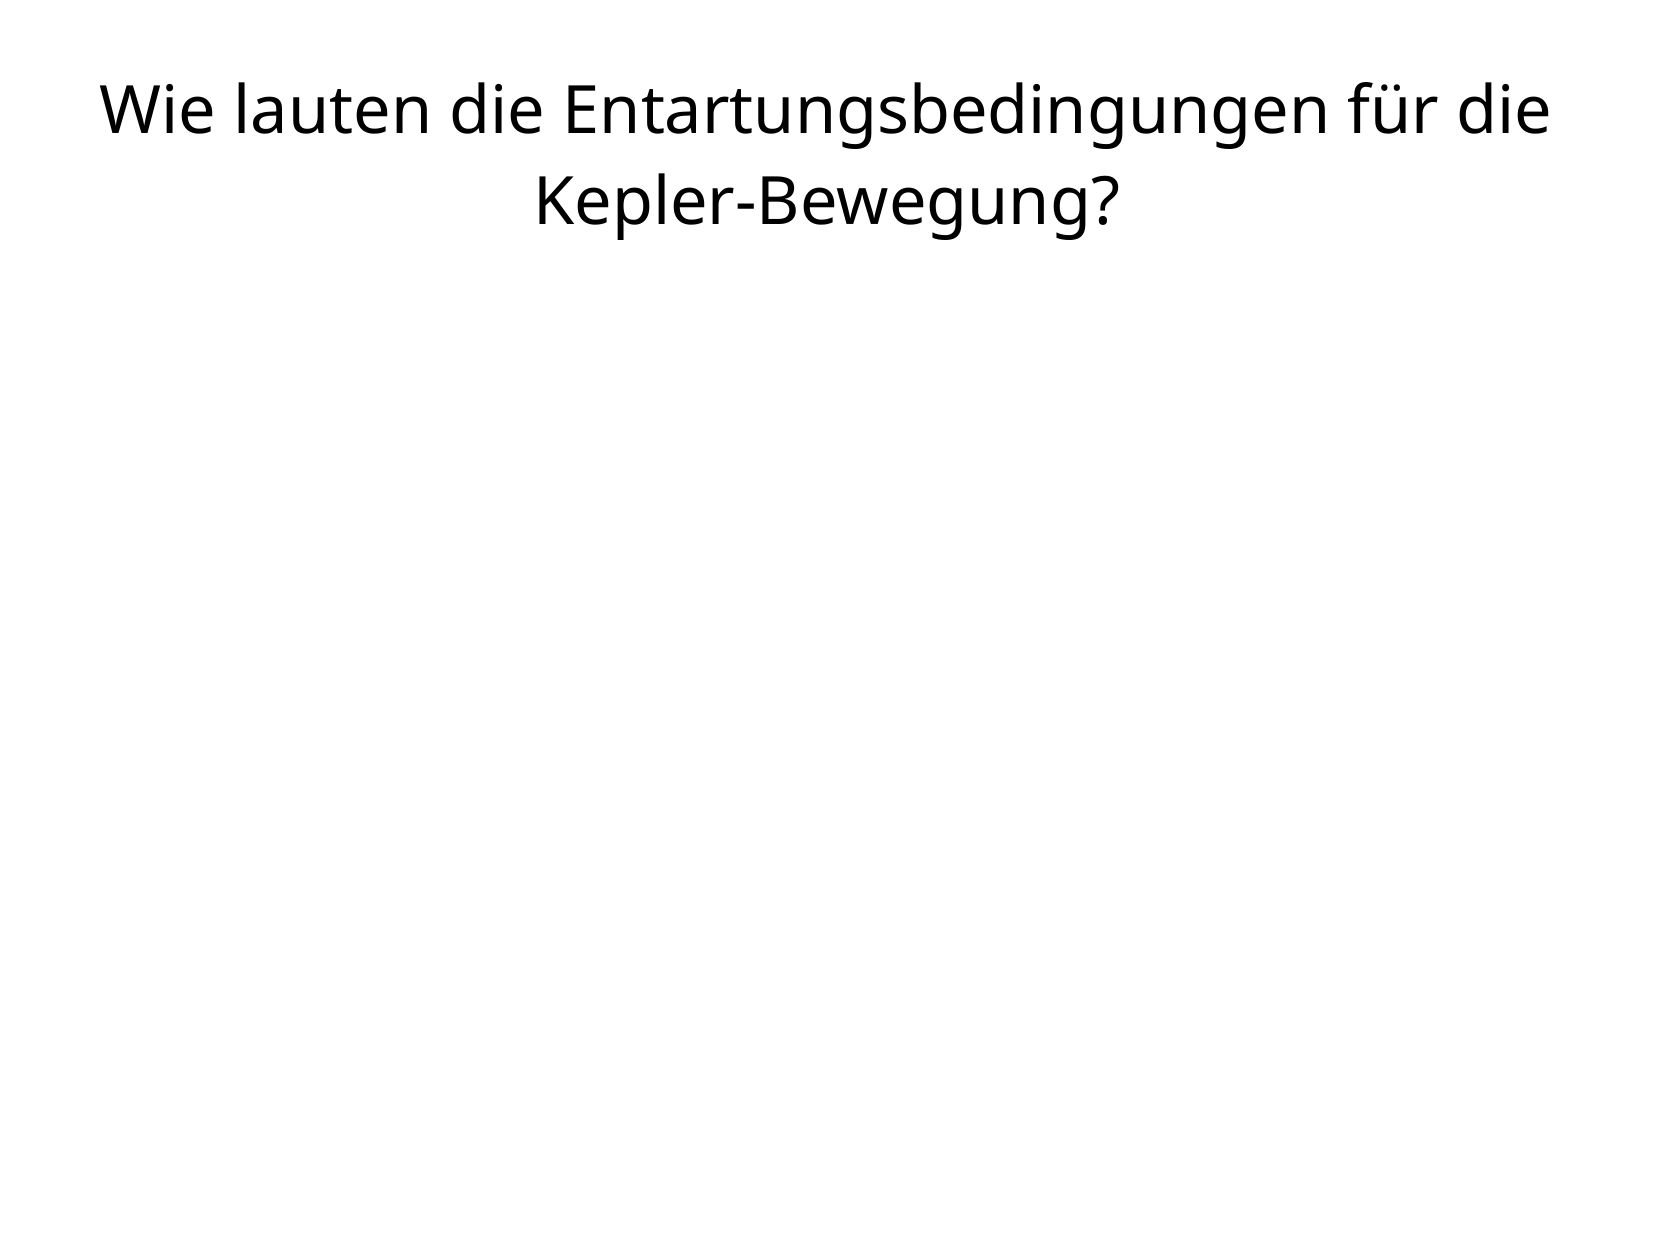

# Wie lauten die Entartungsbedingungen für die Kepler-Bewegung?